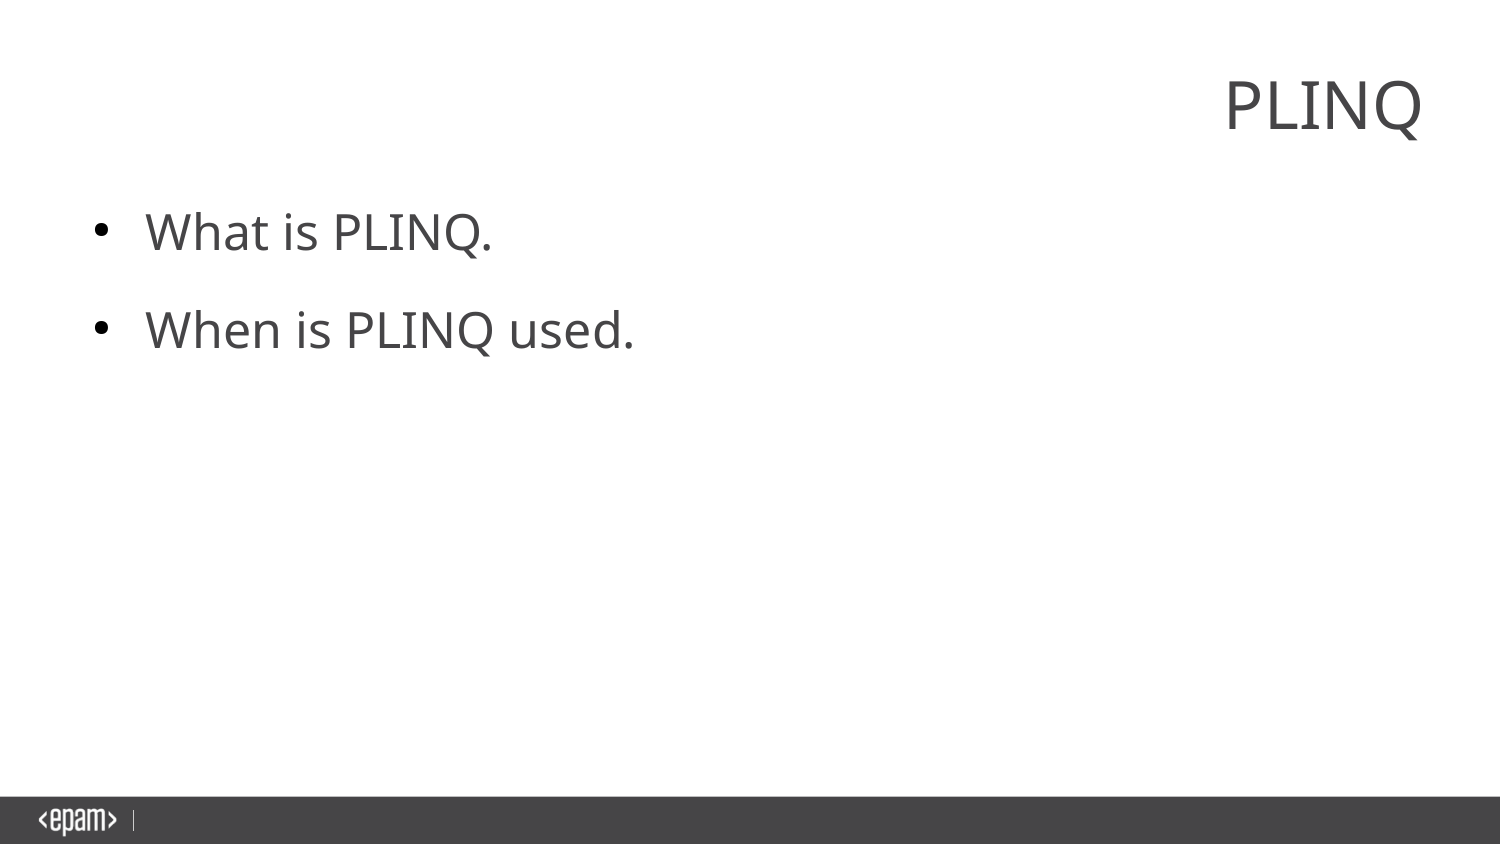

# PLINQ
What is PLINQ.
When is PLINQ used.